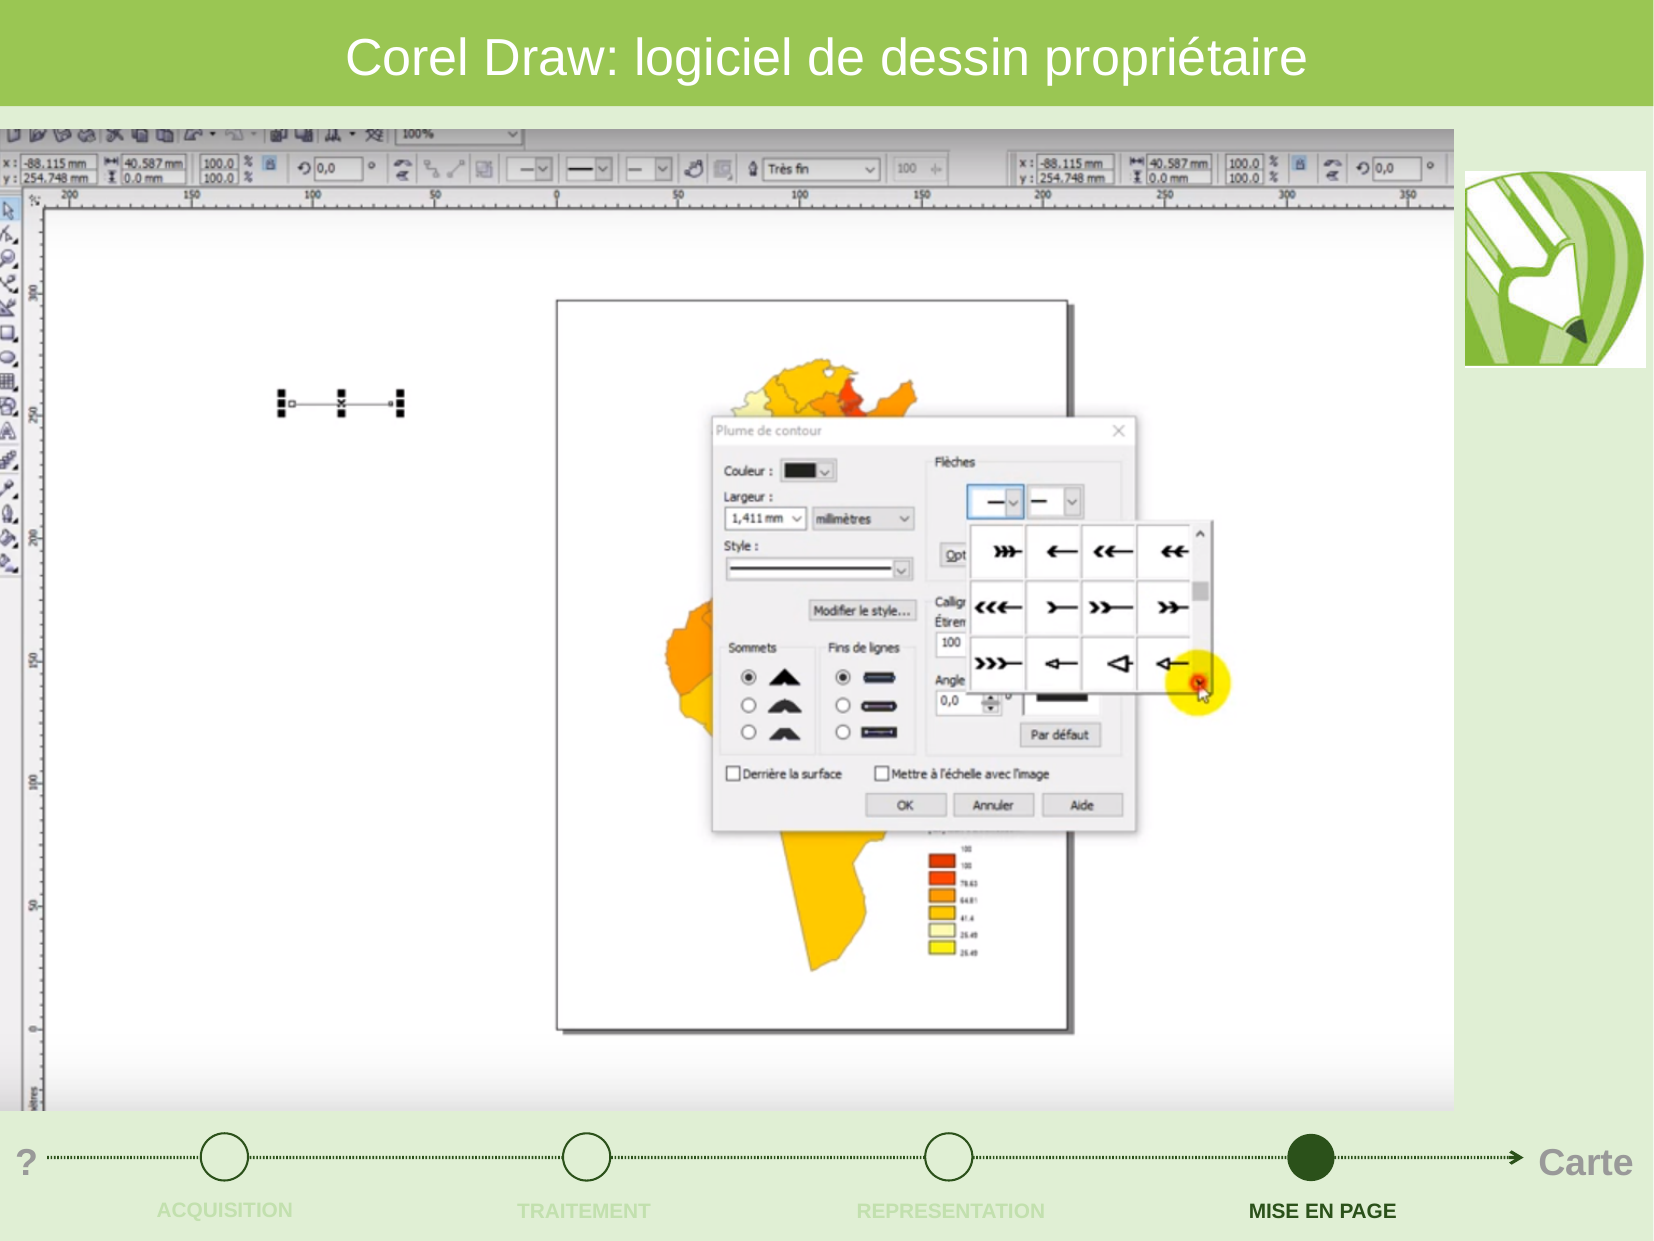

# Corel Draw: logiciel de dessin propriétaire
?
Carte
ACQUISITION
TRAITEMENT
REPRESENTATION
MISE EN PAGE